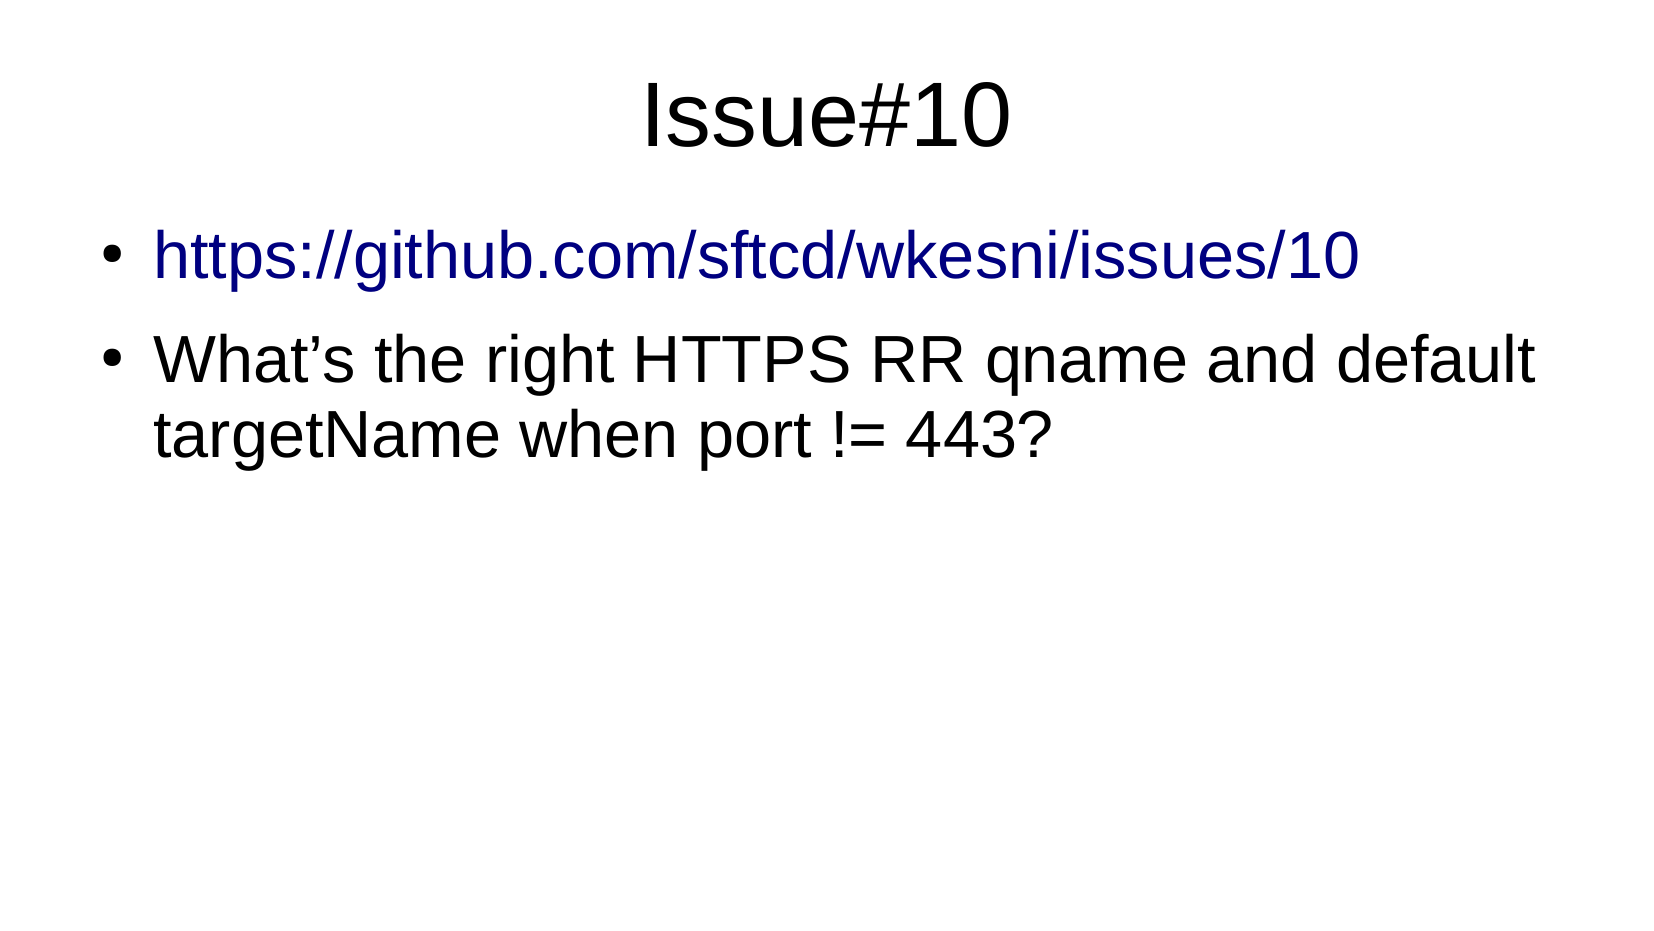

# Issue#10
https://github.com/sftcd/wkesni/issues/10
What’s the right HTTPS RR qname and default targetName when port != 443?